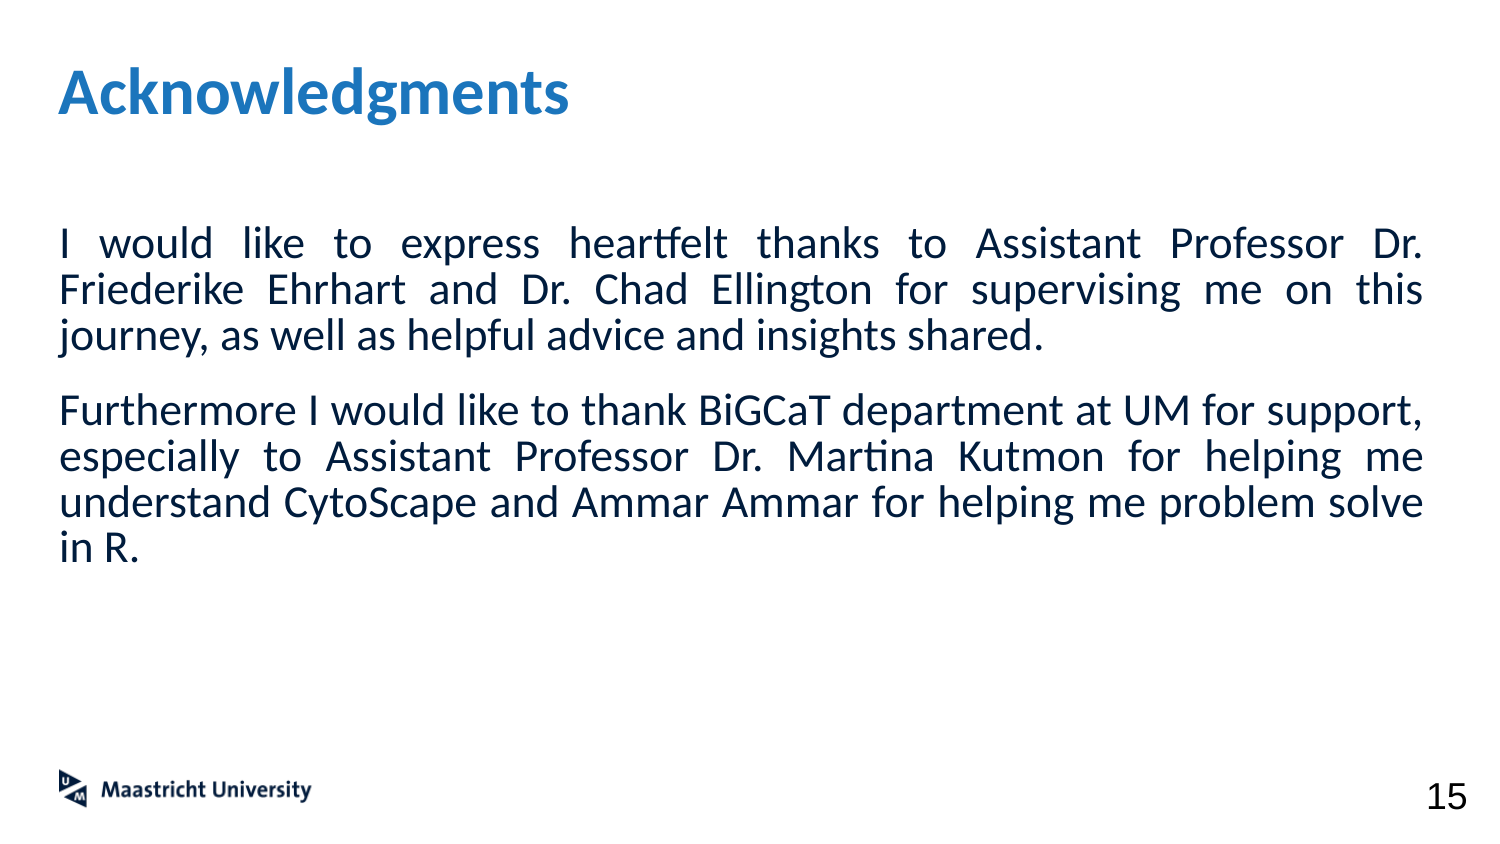

# Acknowledgments
I would like to express heartfelt thanks to Assistant Professor Dr. Friederike Ehrhart and Dr. Chad Ellington for supervising me on this journey, as well as helpful advice and insights shared.
Furthermore I would like to thank BiGCaT department at UM for support, especially to Assistant Professor Dr. Martina Kutmon for helping me understand CytoScape and Ammar Ammar for helping me problem solve in R.